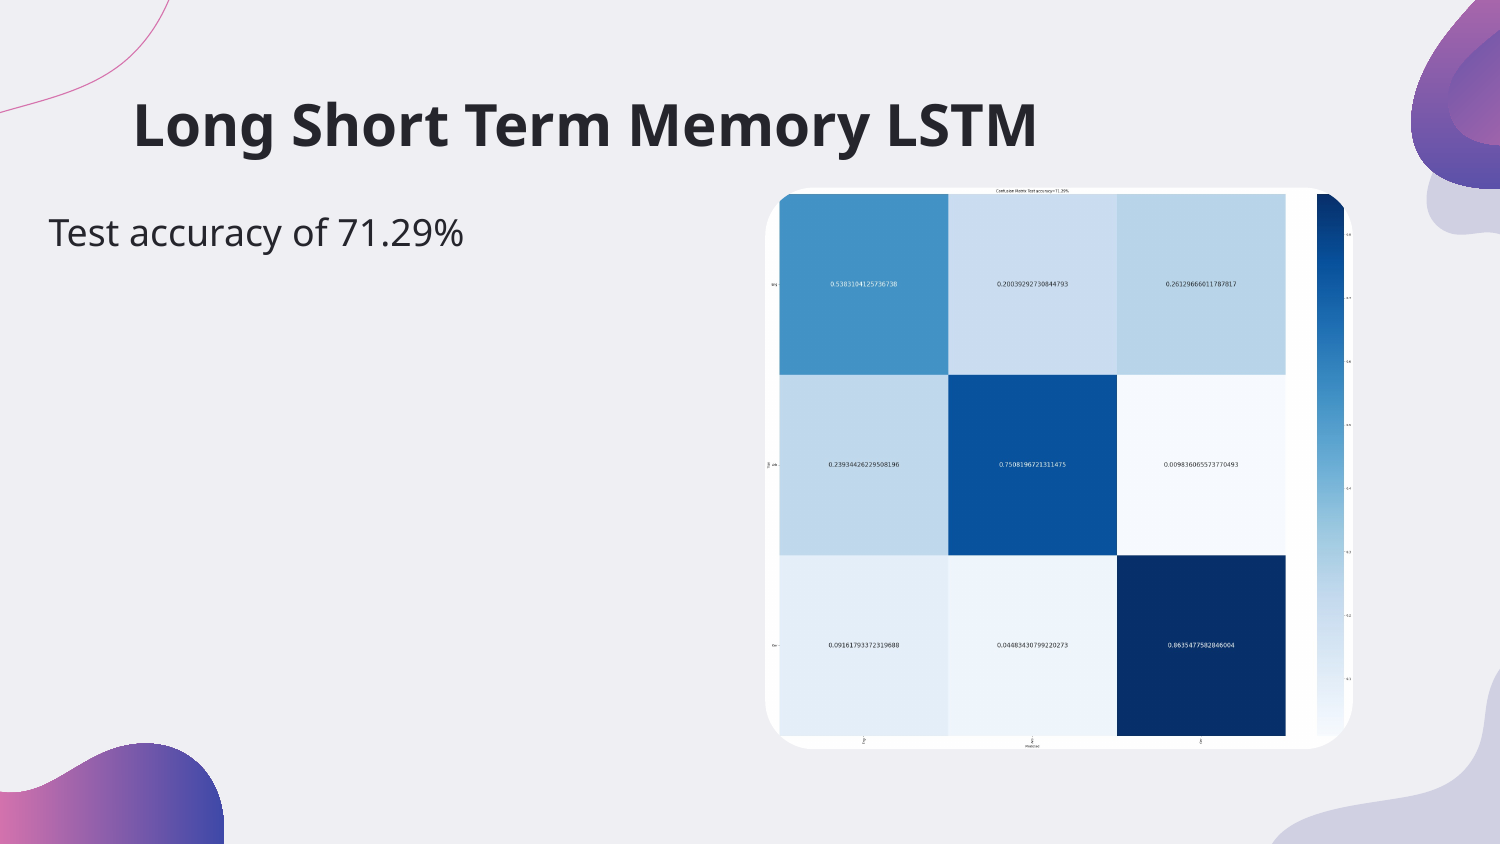

# Long Short Term Memory LSTM
Test accuracy of 71.29%